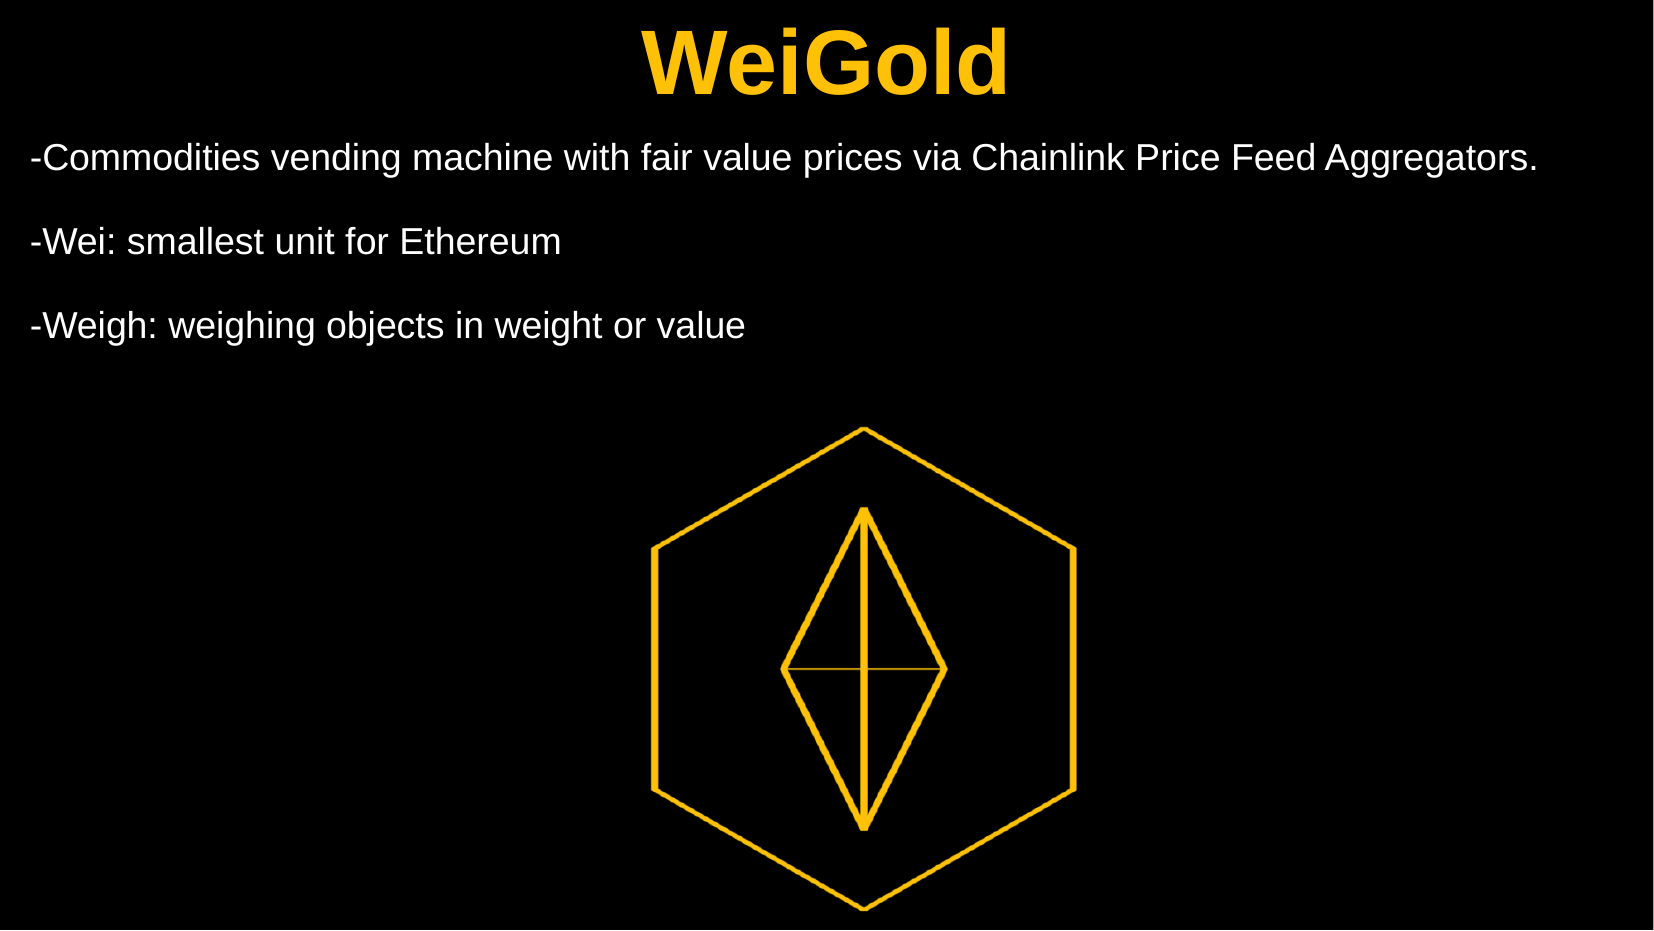

# WeiGold
-Commodities vending machine with fair value prices via Chainlink Price Feed Aggregators.
-Wei: smallest unit for Ethereum
-Weigh: weighing objects in weight or value